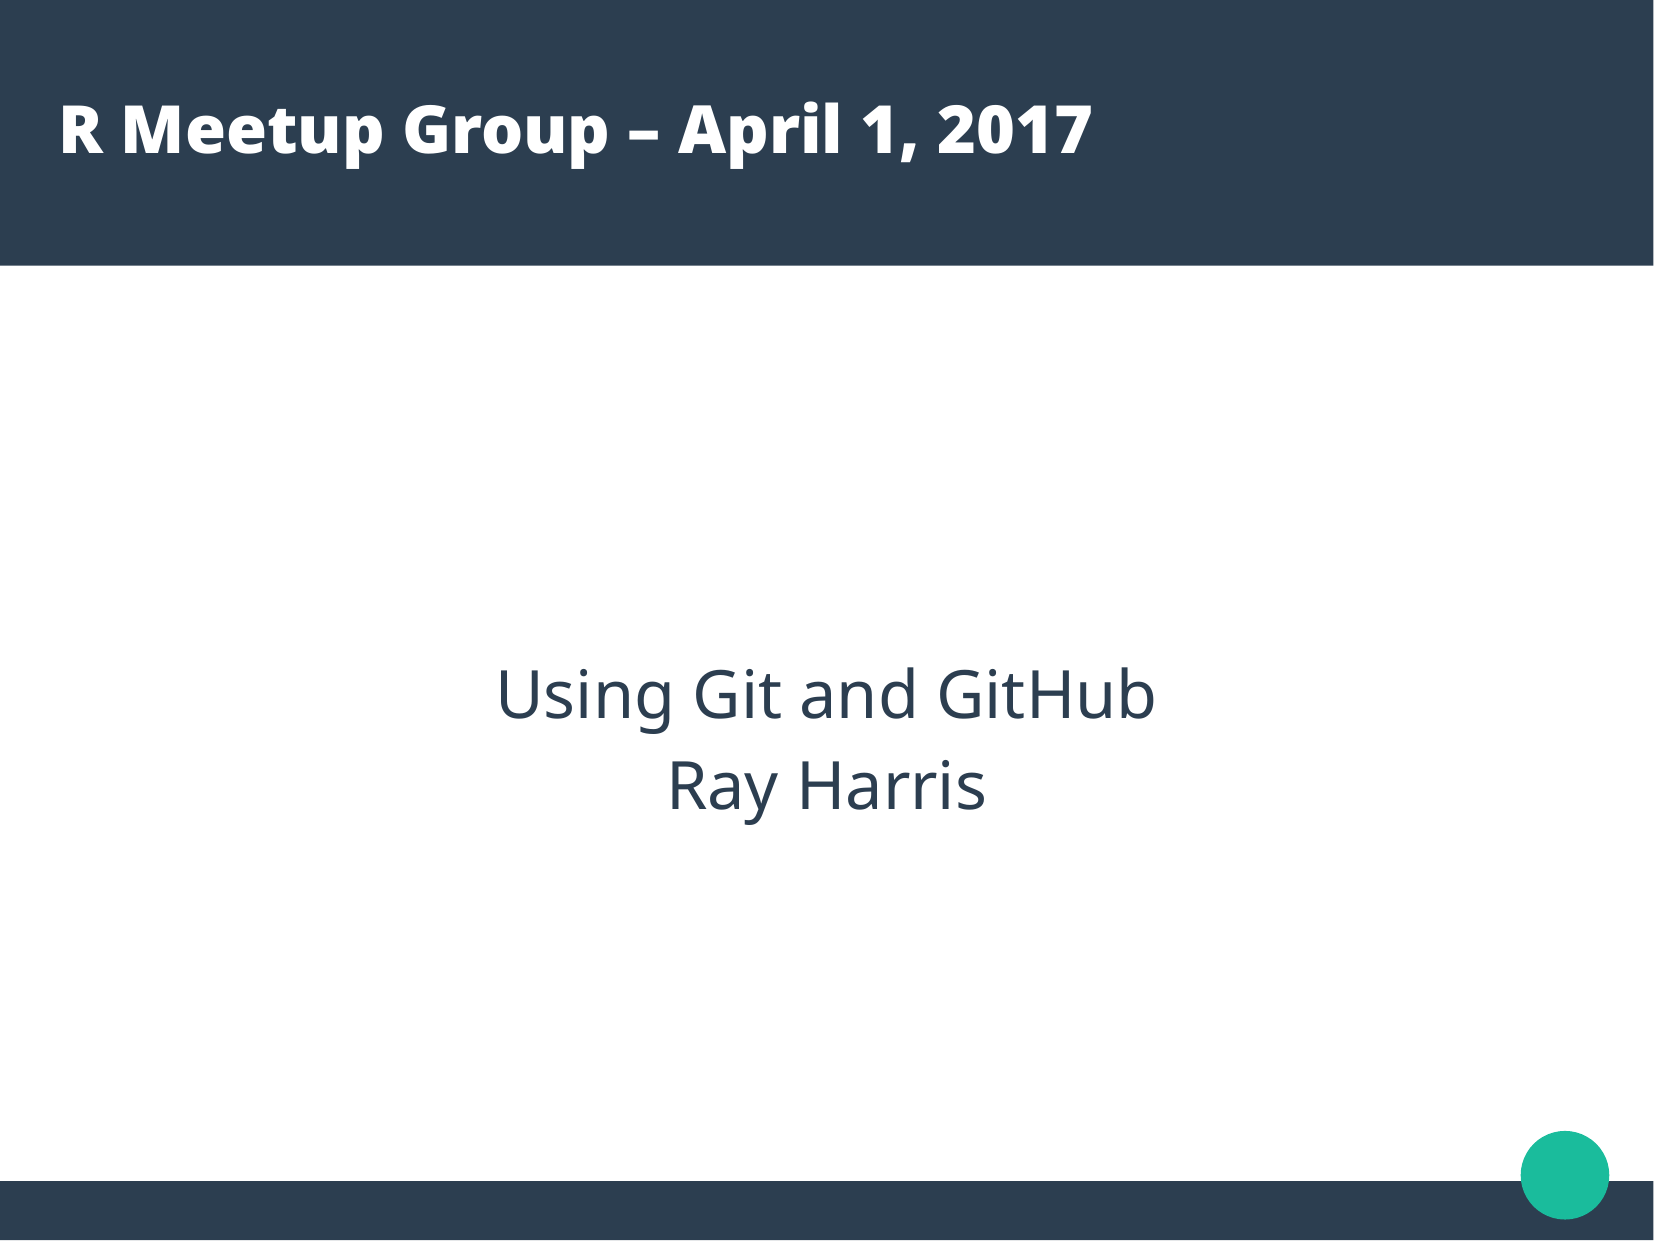

# R Meetup Group – April 1, 2017
Using Git and GitHub
Ray Harris